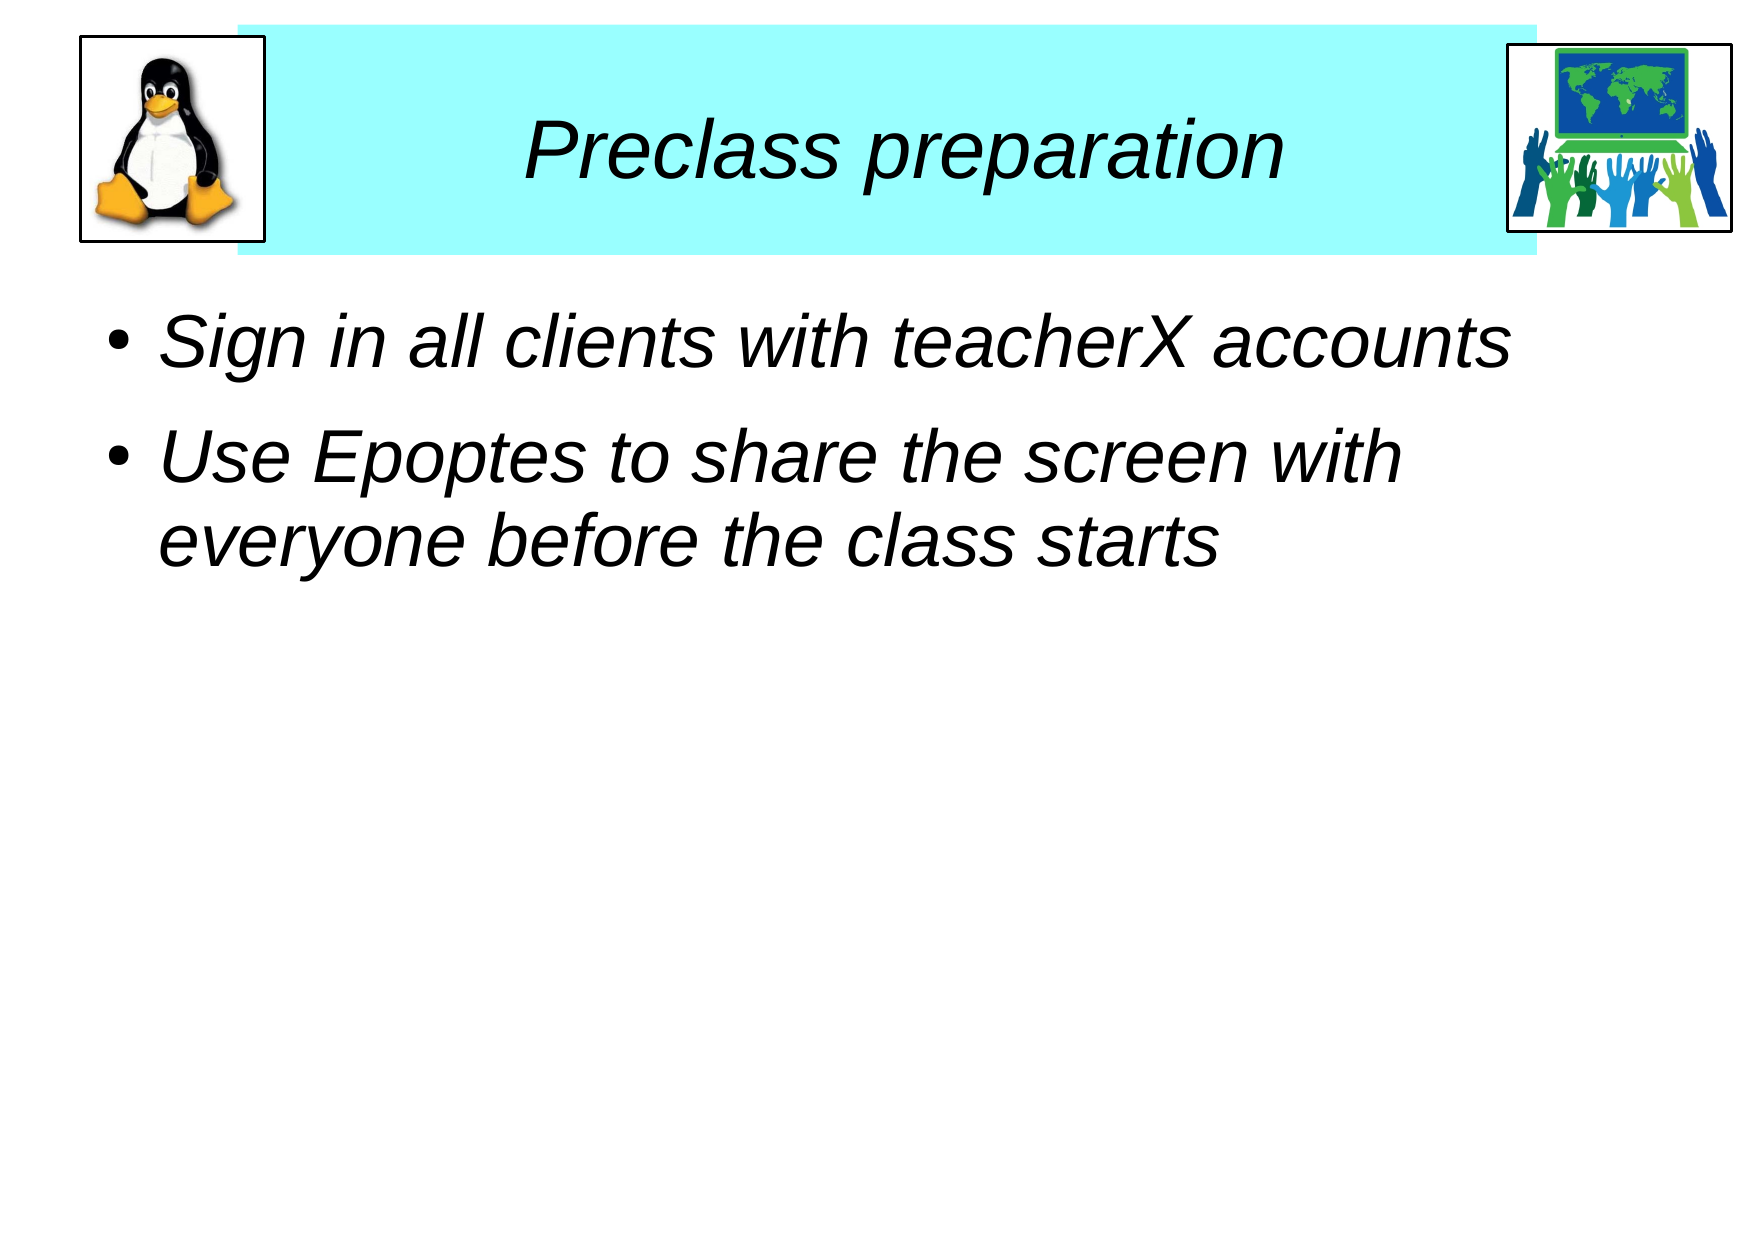

# Preclass preparation
Sign in all clients with teacherX accounts
Use Epoptes to share the screen with everyone before the class starts